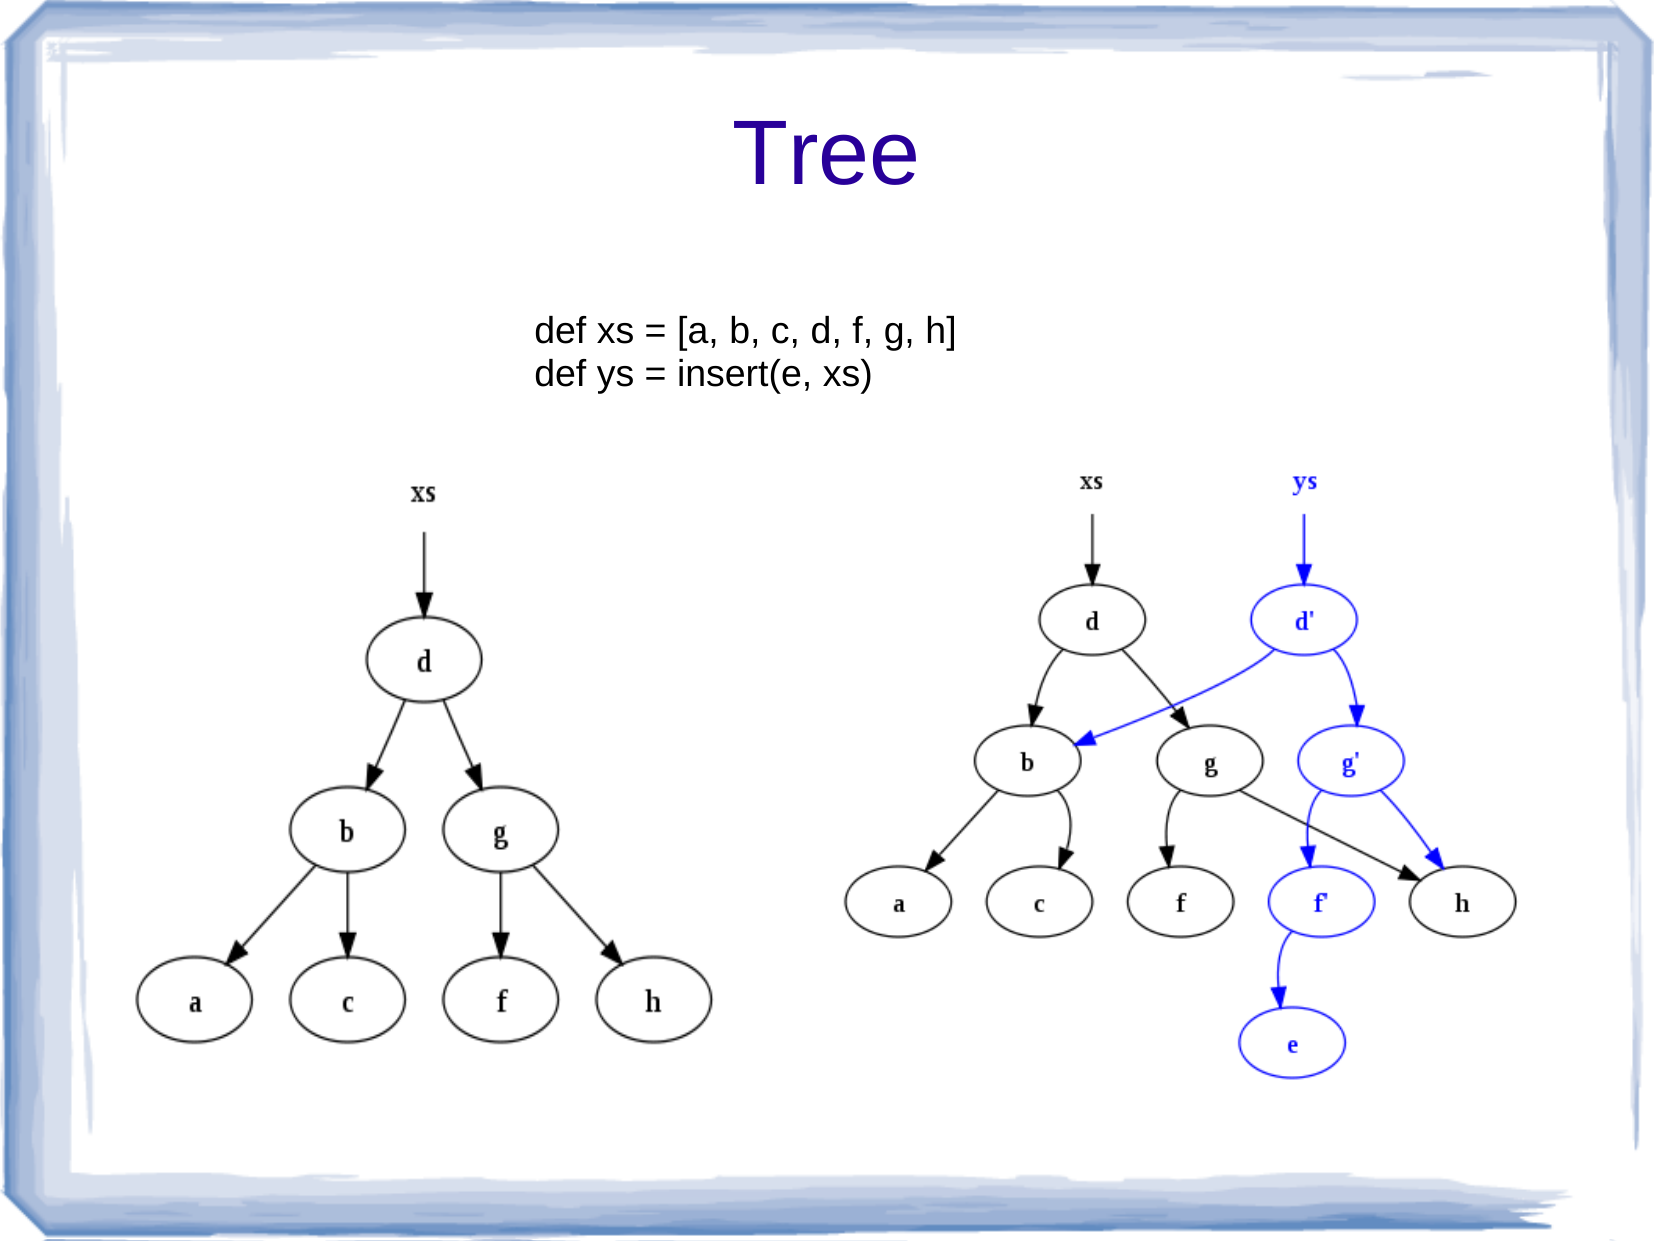

# Tree
def xs = [a, b, c, d, f, g, h]
def ys = insert(e, xs)